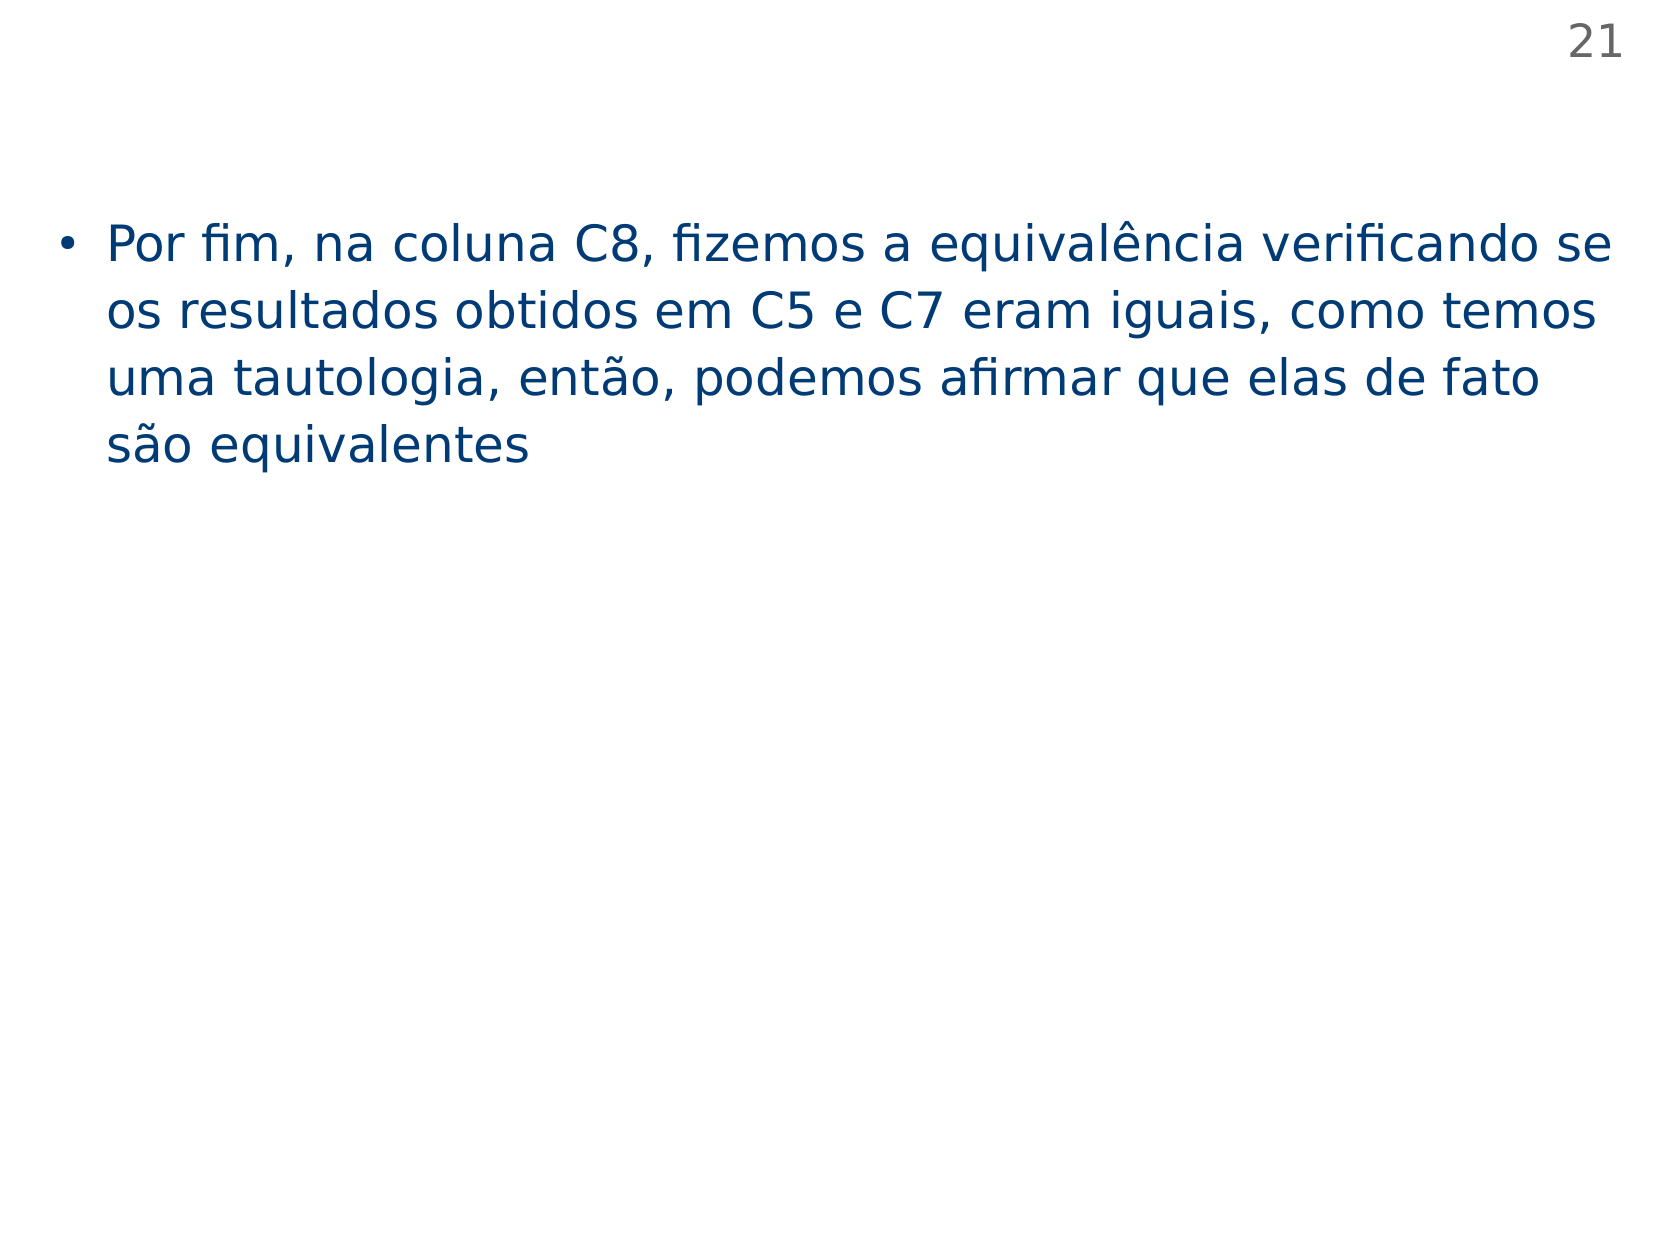

21
#
Por fim, na coluna C8, fizemos a equivalência verificando se os resultados obtidos em C5 e C7 eram iguais, como temos uma tautologia, então, podemos afirmar que elas de fato são equivalentes